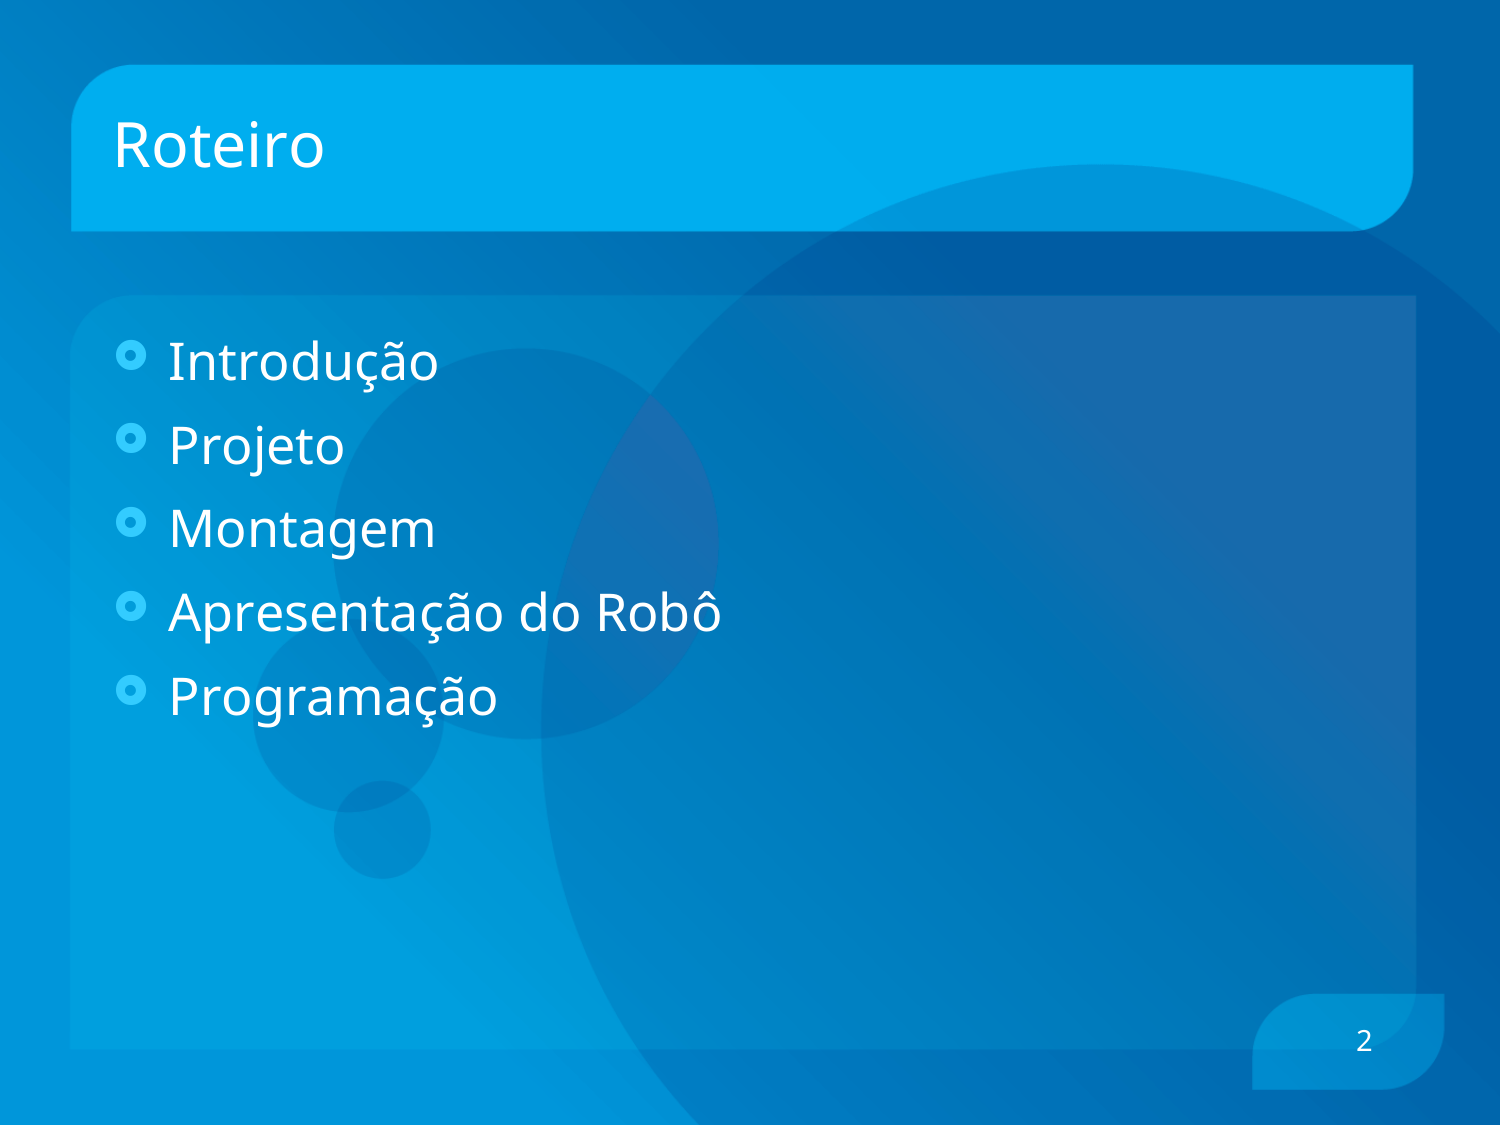

# Roteiro
Introdução
Projeto
Montagem
Apresentação do Robô
Programação
2